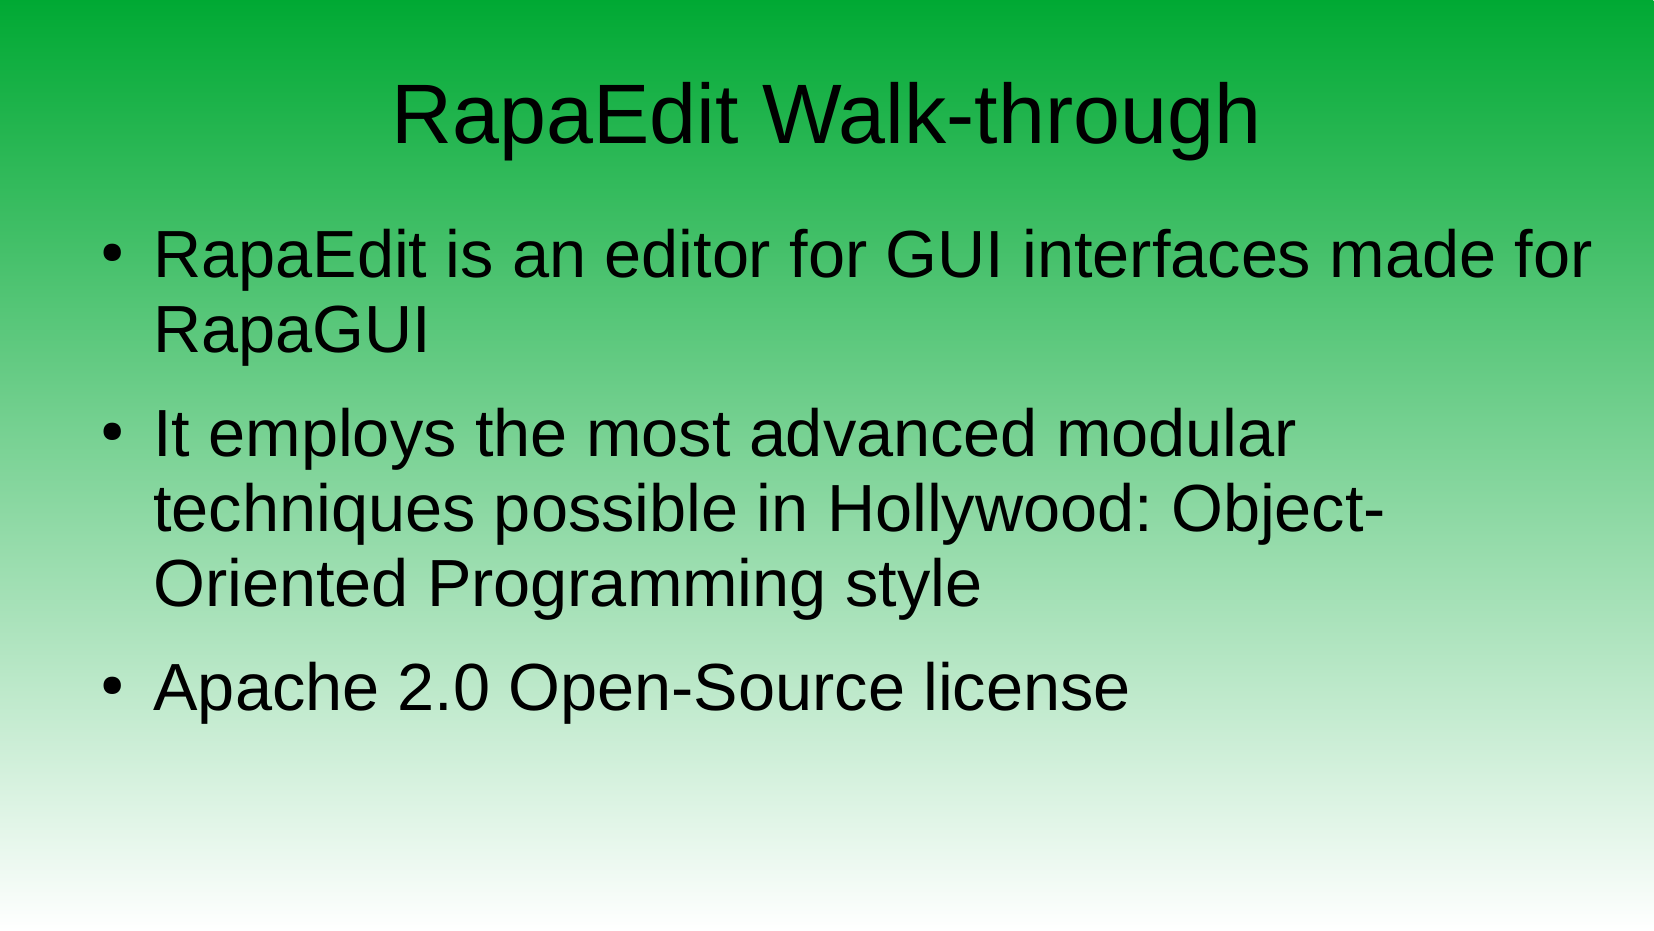

# RapaEdit Walk-through
RapaEdit is an editor for GUI interfaces made for RapaGUI
It employs the most advanced modular techniques possible in Hollywood: Object-Oriented Programming style
Apache 2.0 Open-Source license